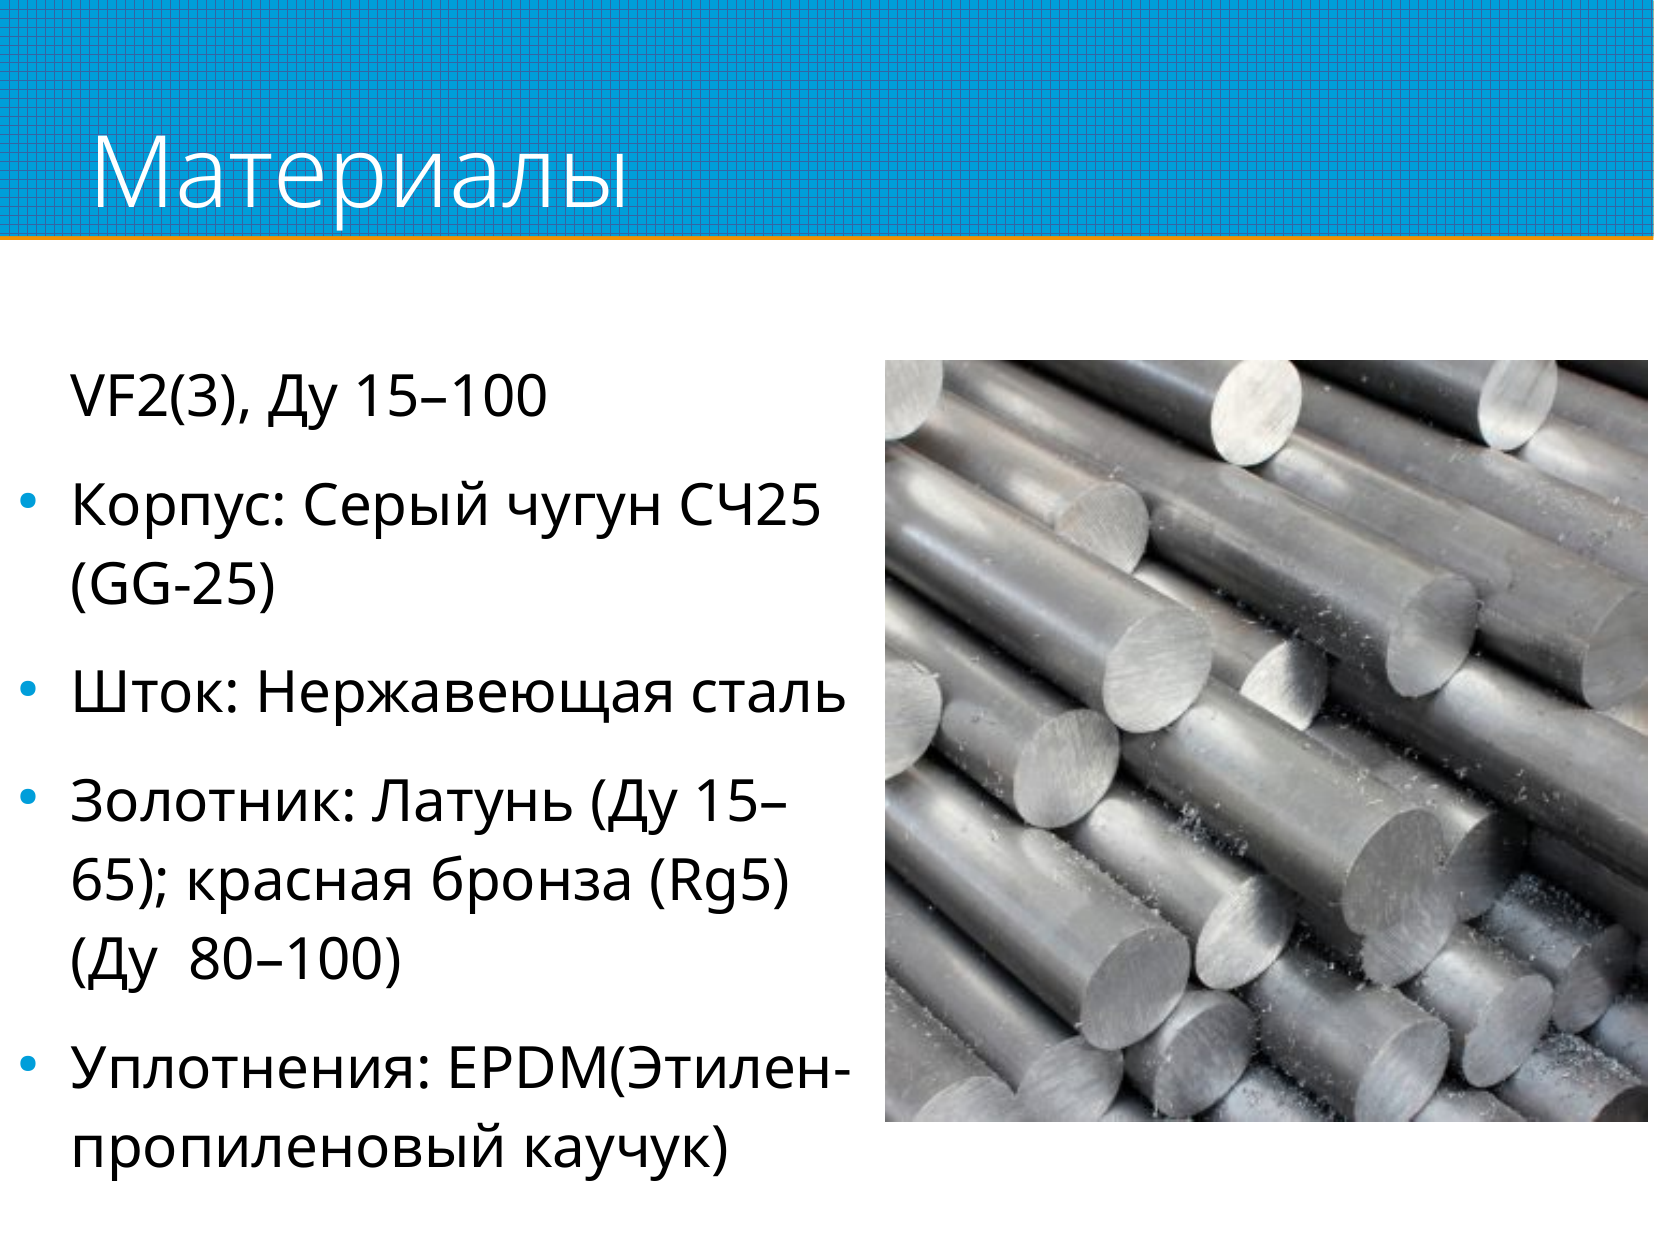

# Материалы
VF2(3), Ду 15–100
Корпус: Серый чугун СЧ25 (GG-25)
Шток: Нержавеющая сталь
Золотник: Латунь (Ду 15–65); красная бронза (Rg5) (Ду 80–100)
Уплотнения: EPDM(Этилен-пропиленовый каучук)